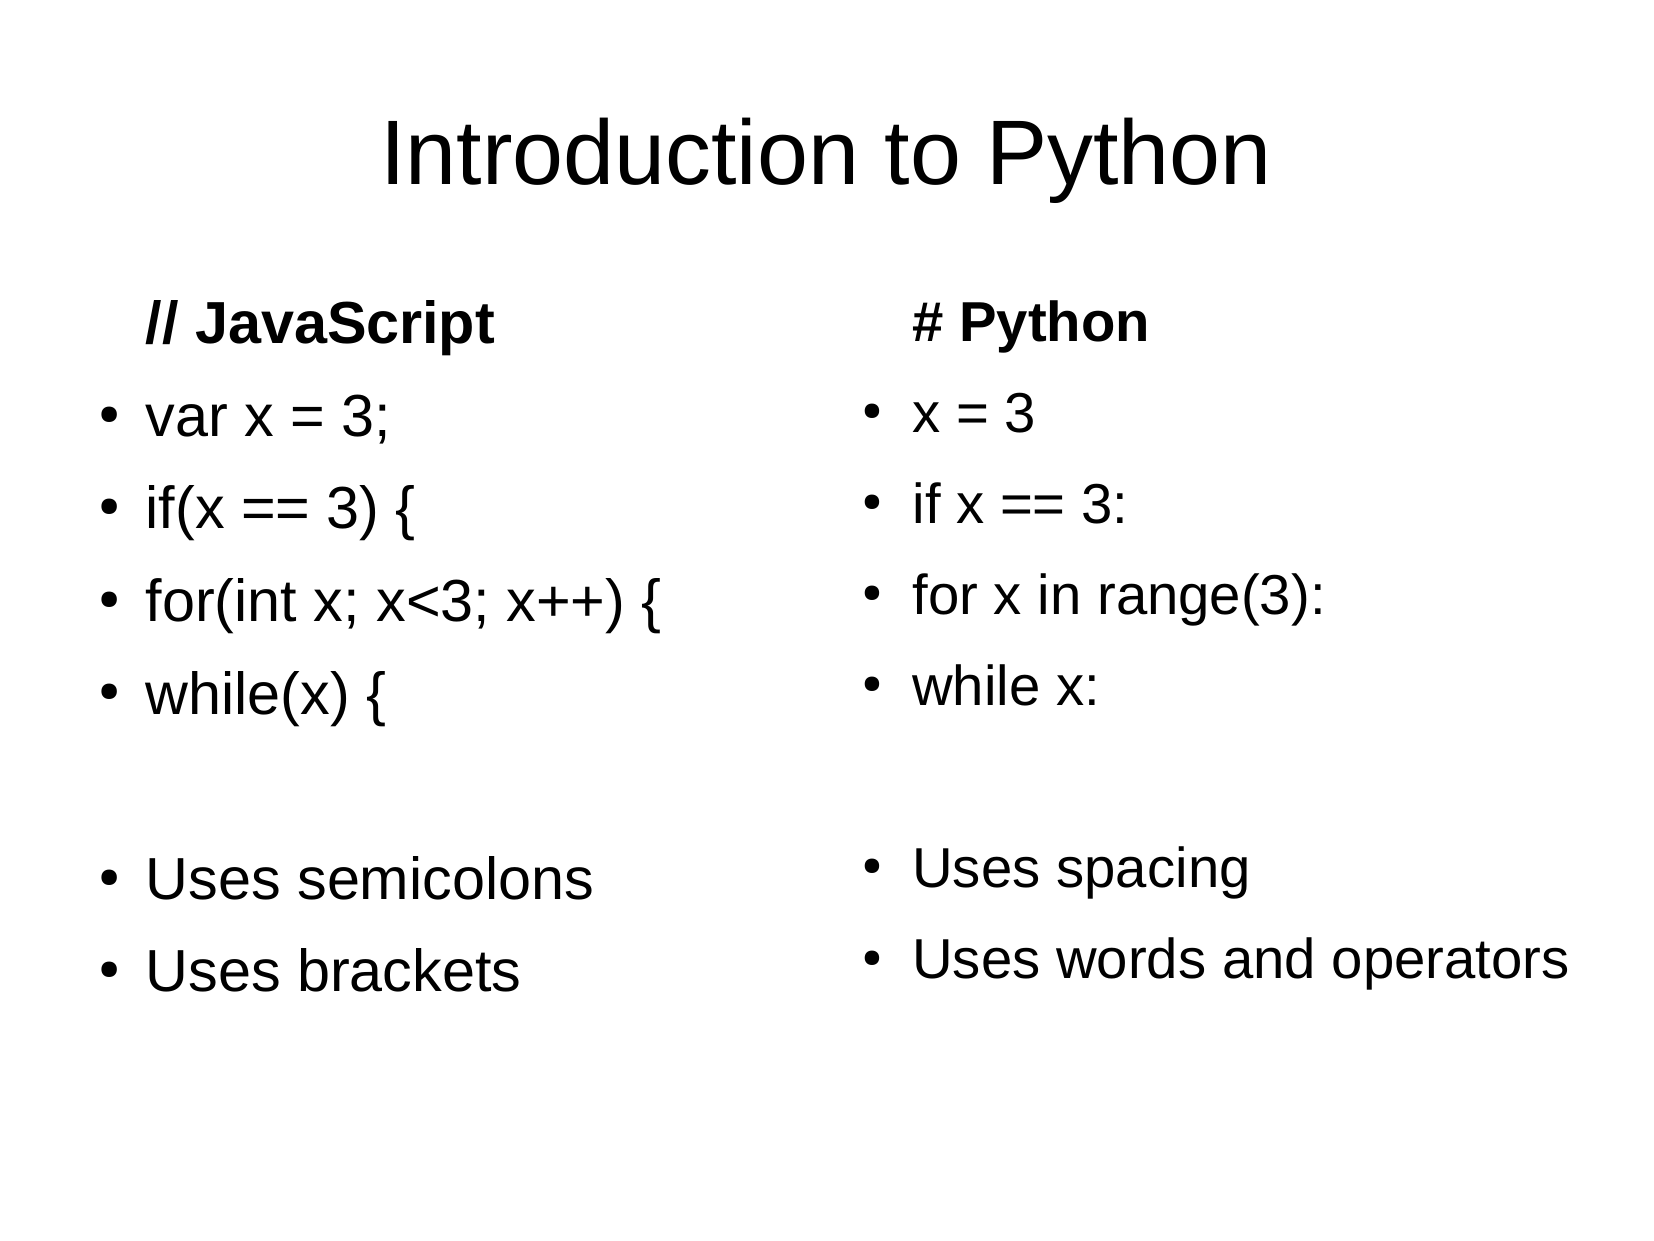

# Introduction to Python
// JavaScript
var x = 3;
if(x == 3) {
for(int x; x<3; x++) {
while(x) {
Uses semicolons
Uses brackets
# Python
x = 3
if x == 3:
for x in range(3):
while x:
Uses spacing
Uses words and operators